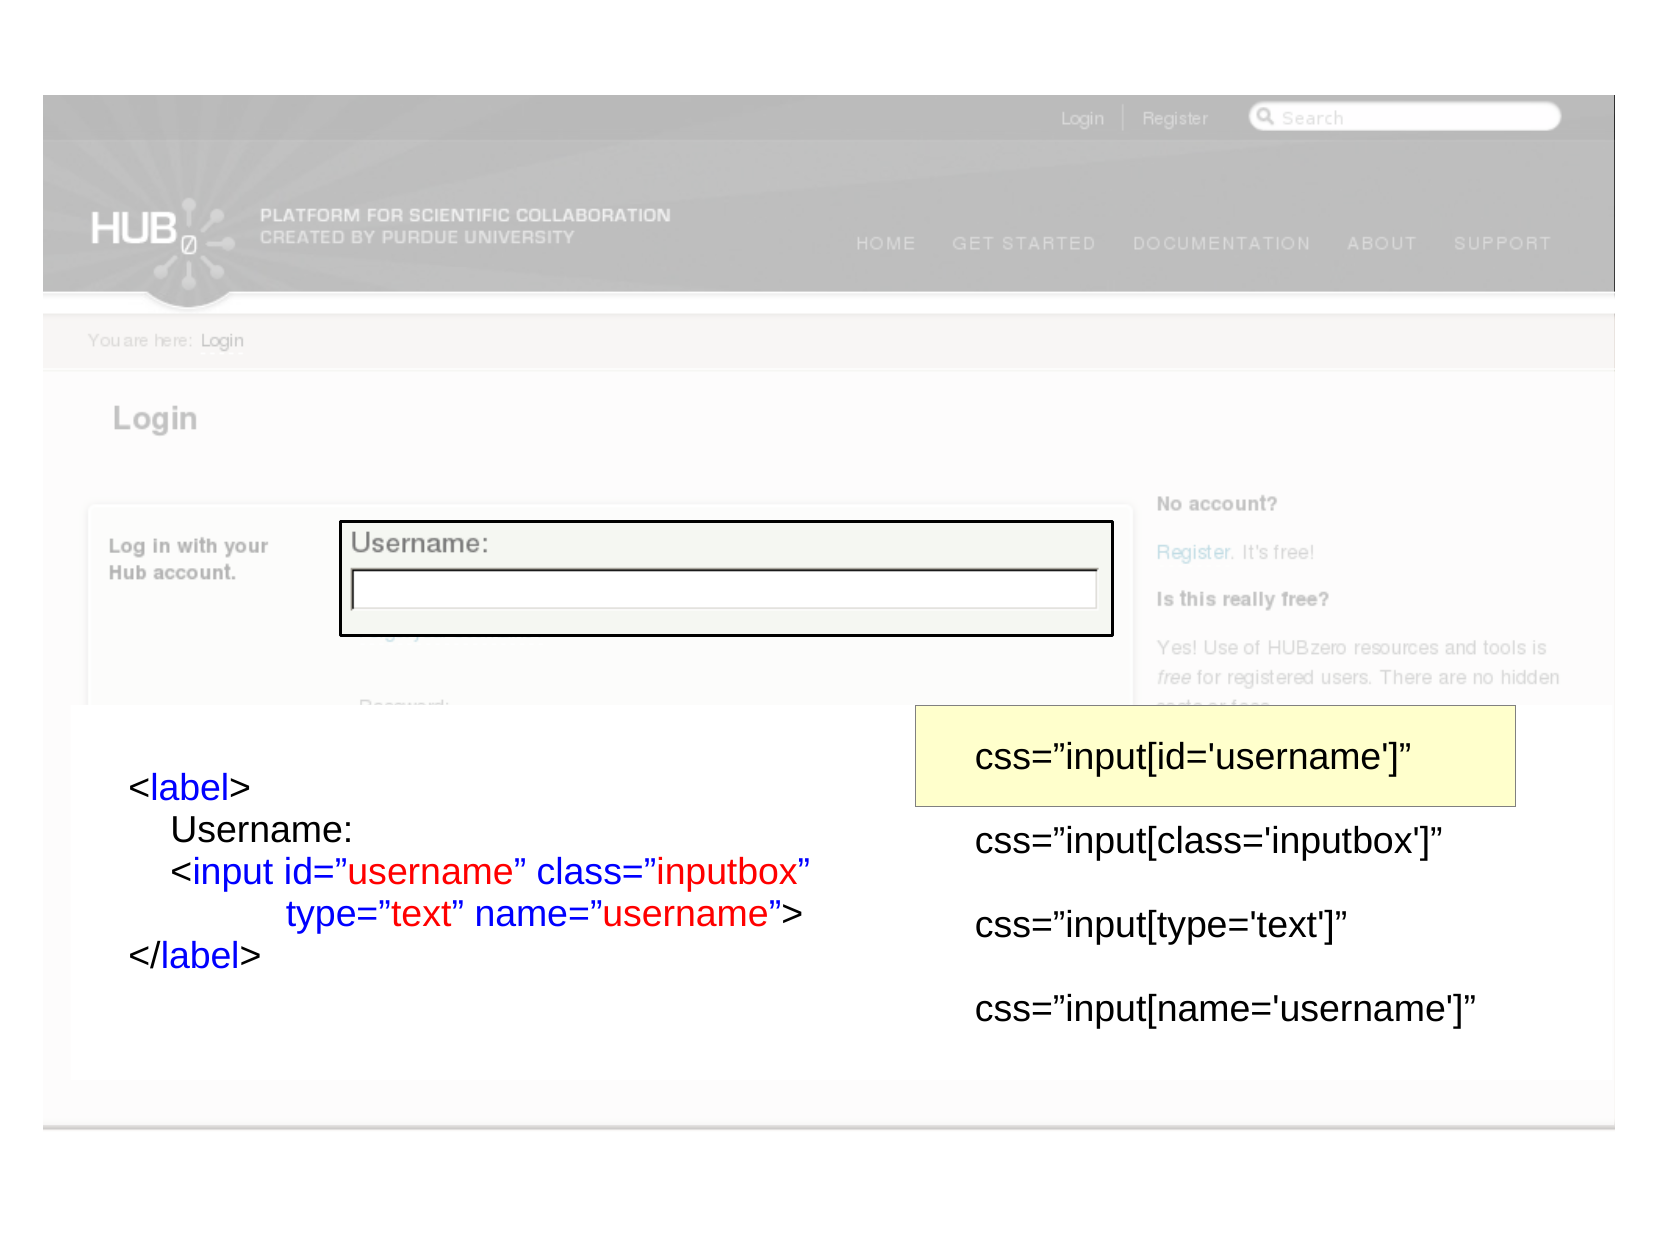

css=”input[id='username']”
css=”input[class='inputbox']”
css=”input[type='text']”
css=”input[name='username']”
<label>
 Username:
 <input id=”username” class=”inputbox”
 type=”text” name=”username”>
</label>